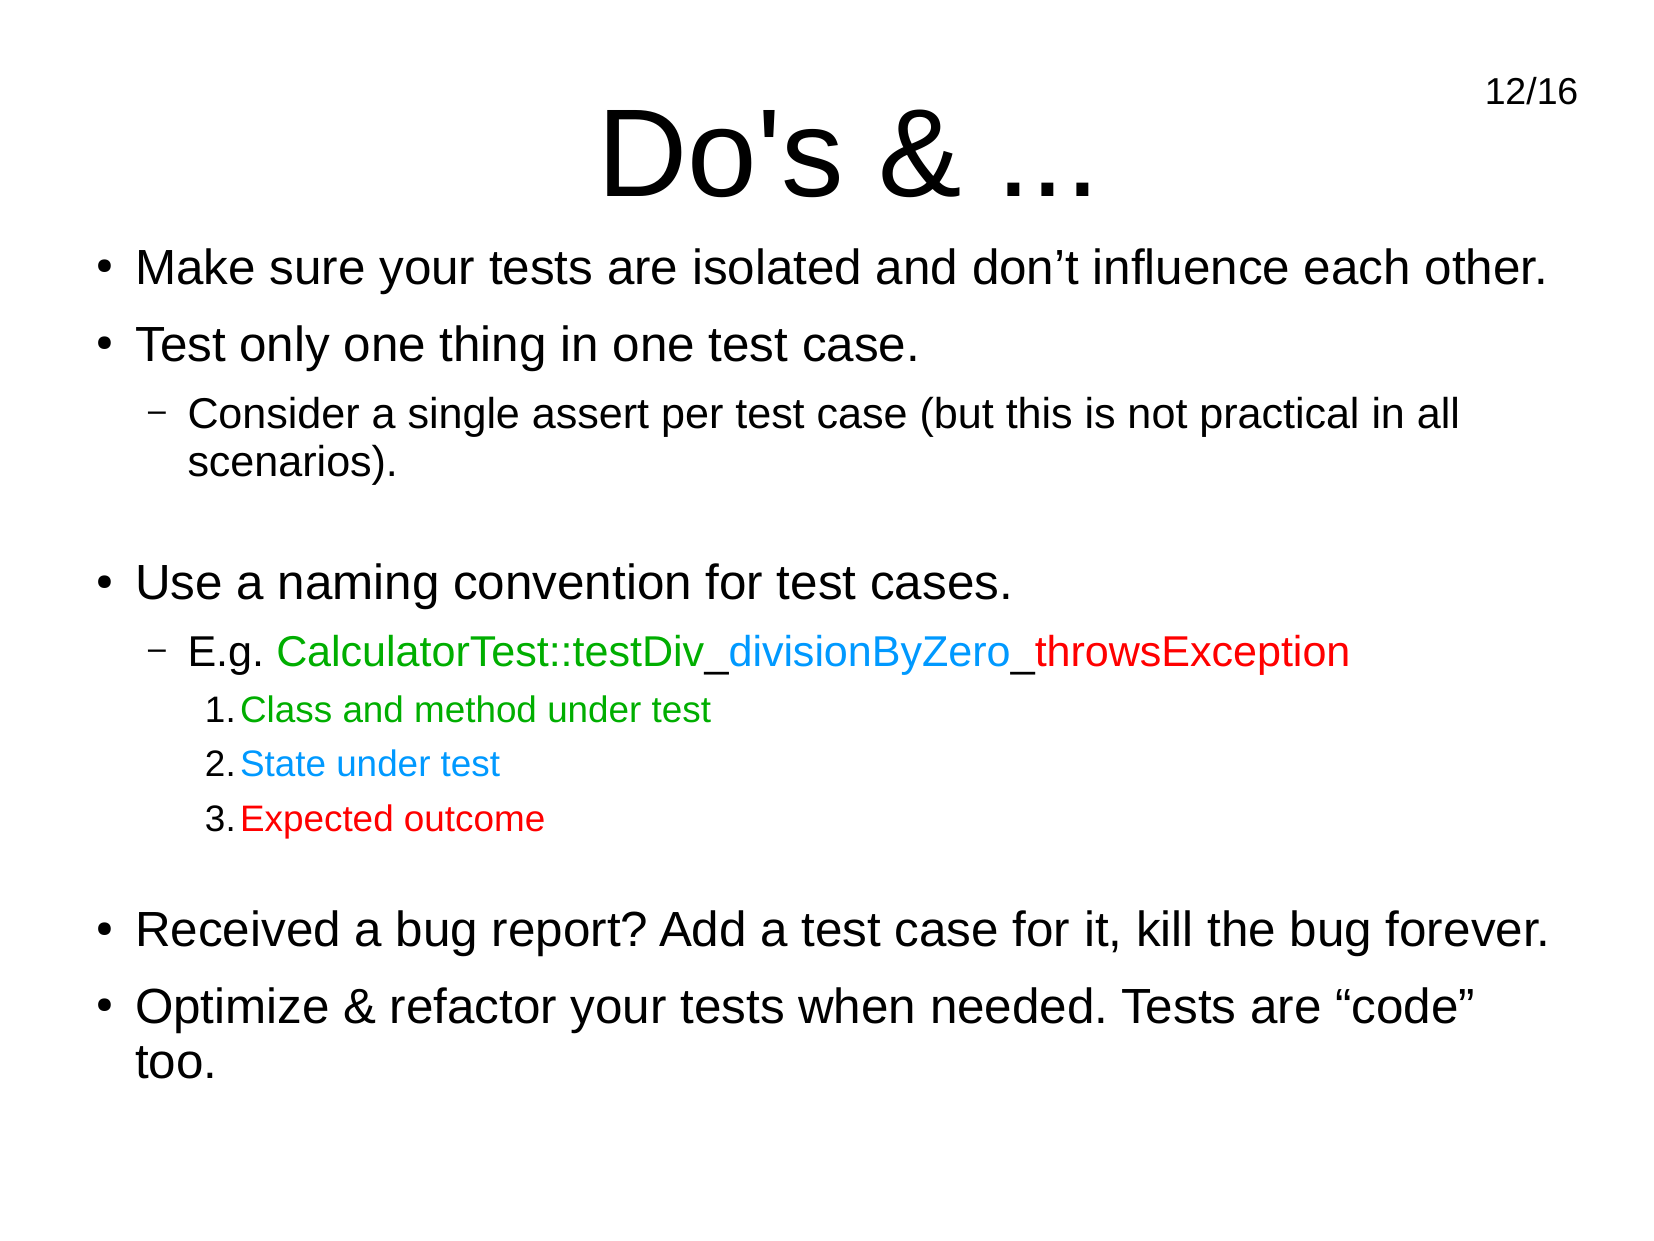

# Do's & ...
Make sure your tests are isolated and don’t influence each other.
Test only one thing in one test case.
Consider a single assert per test case (but this is not practical in all scenarios).
Use a naming convention for test cases.
E.g. CalculatorTest::testDiv_divisionByZero_throwsException
Class and method under test
State under test
Expected outcome
Received a bug report? Add a test case for it, kill the bug forever.
Optimize & refactor your tests when needed. Tests are “code” too.